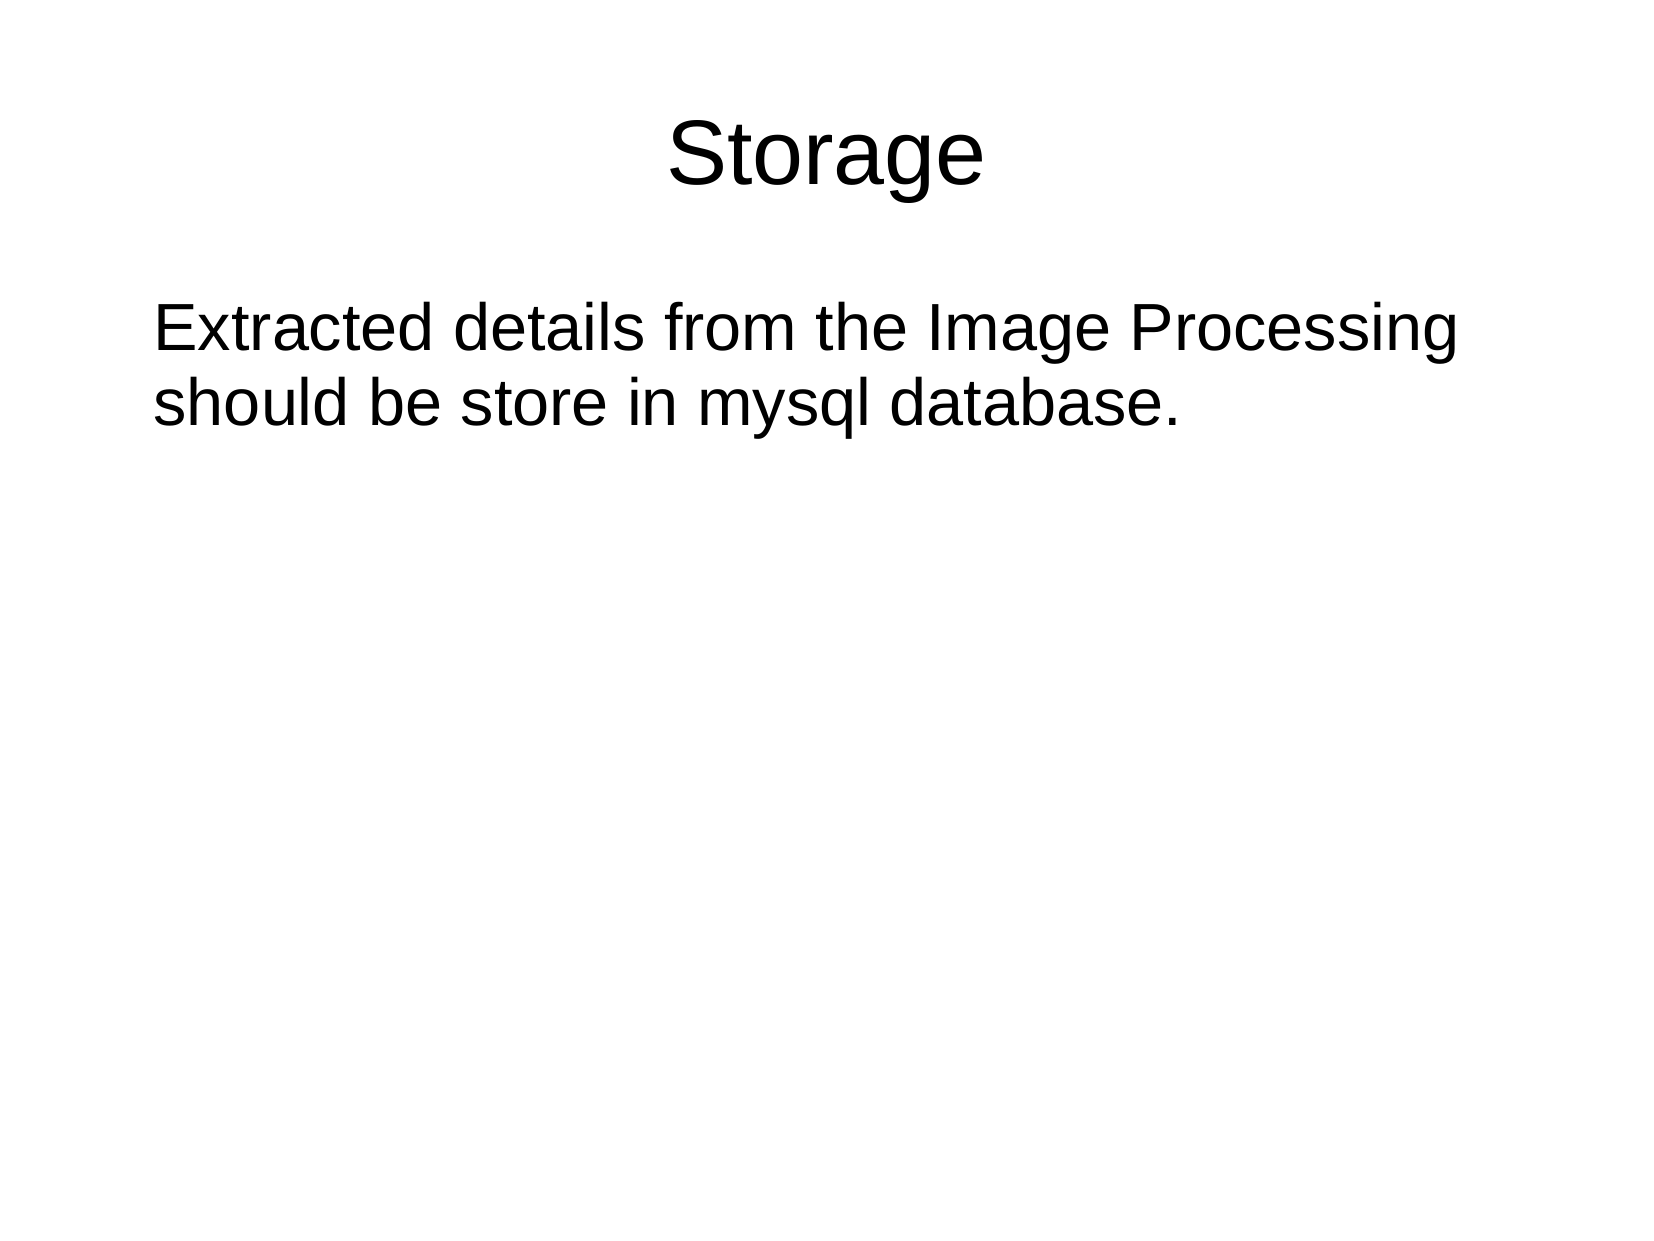

# Storage
Extracted details from the Image Processing should be store in mysql database.